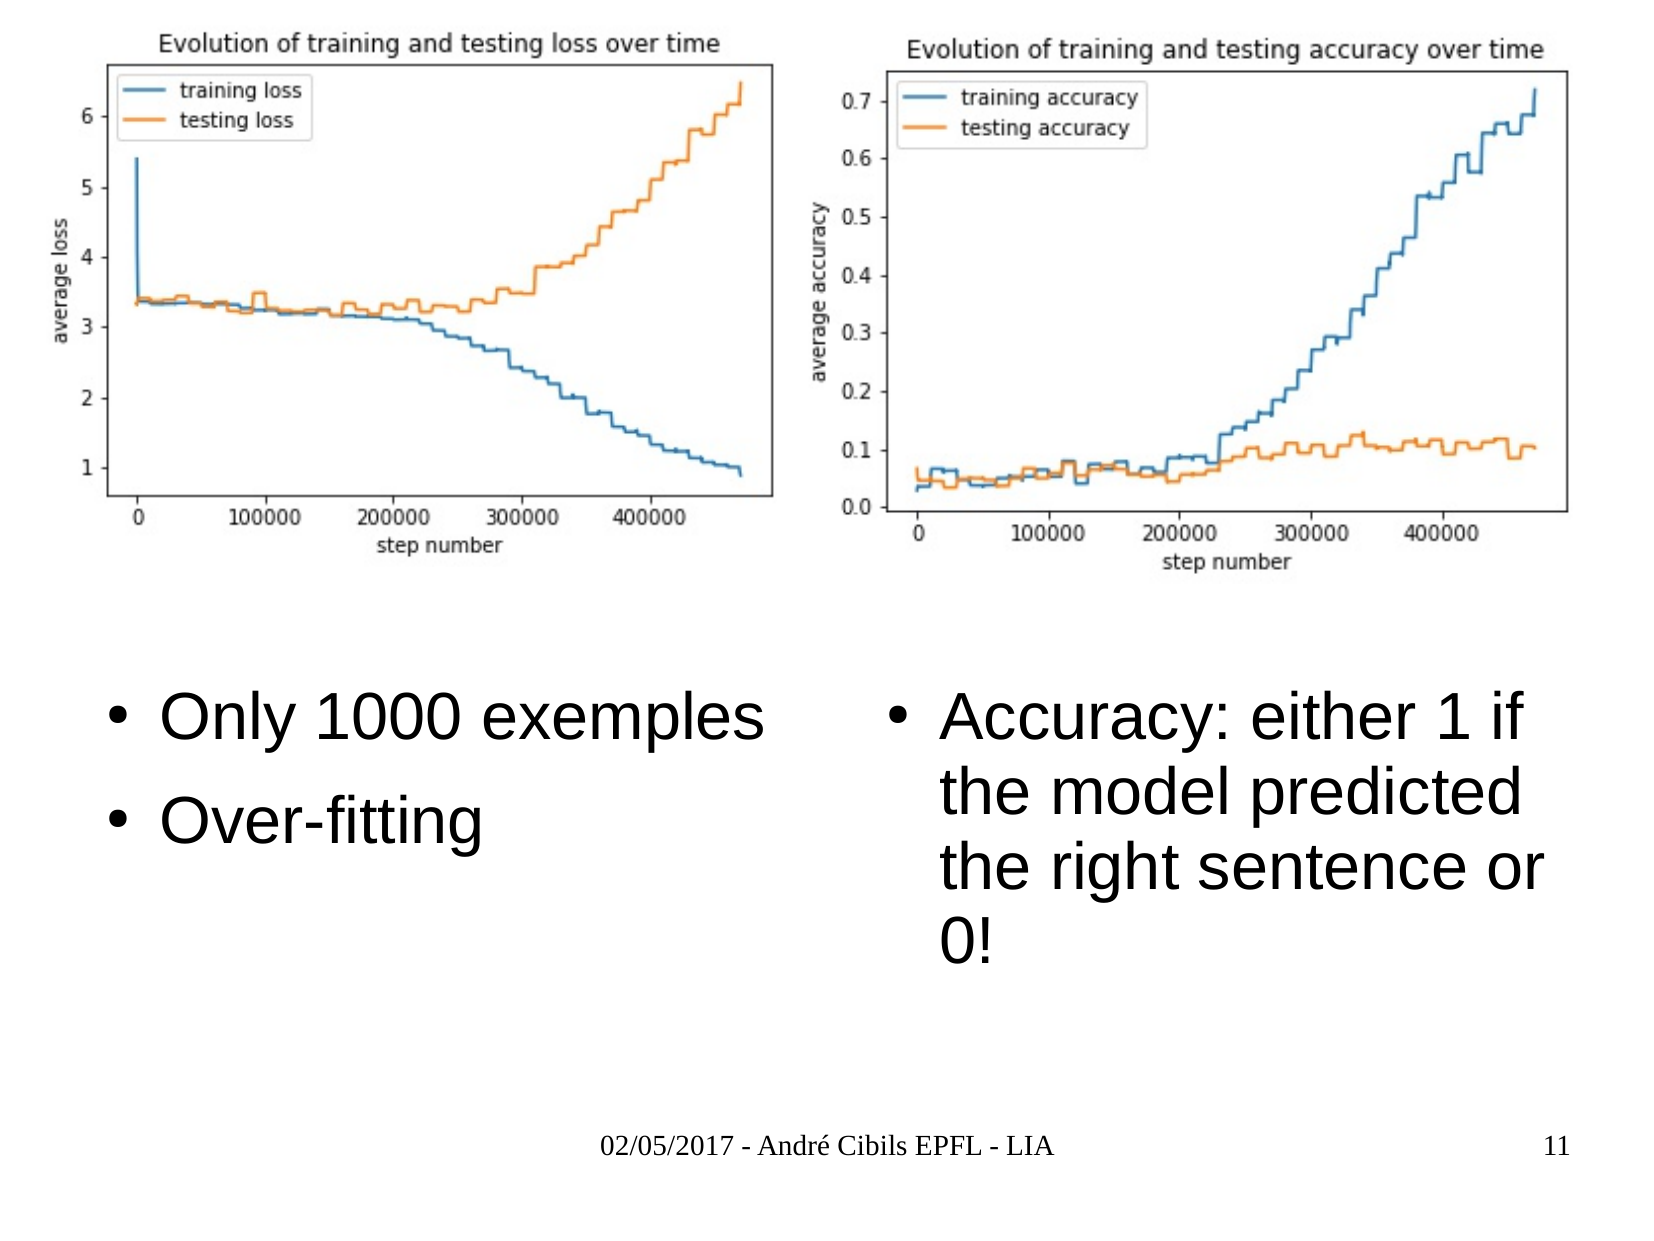

# Only 1000 exemples
Over-fitting
Accuracy: either 1 if the model predicted the right sentence or 0!
02/05/2017 - André Cibils EPFL - LIA
11